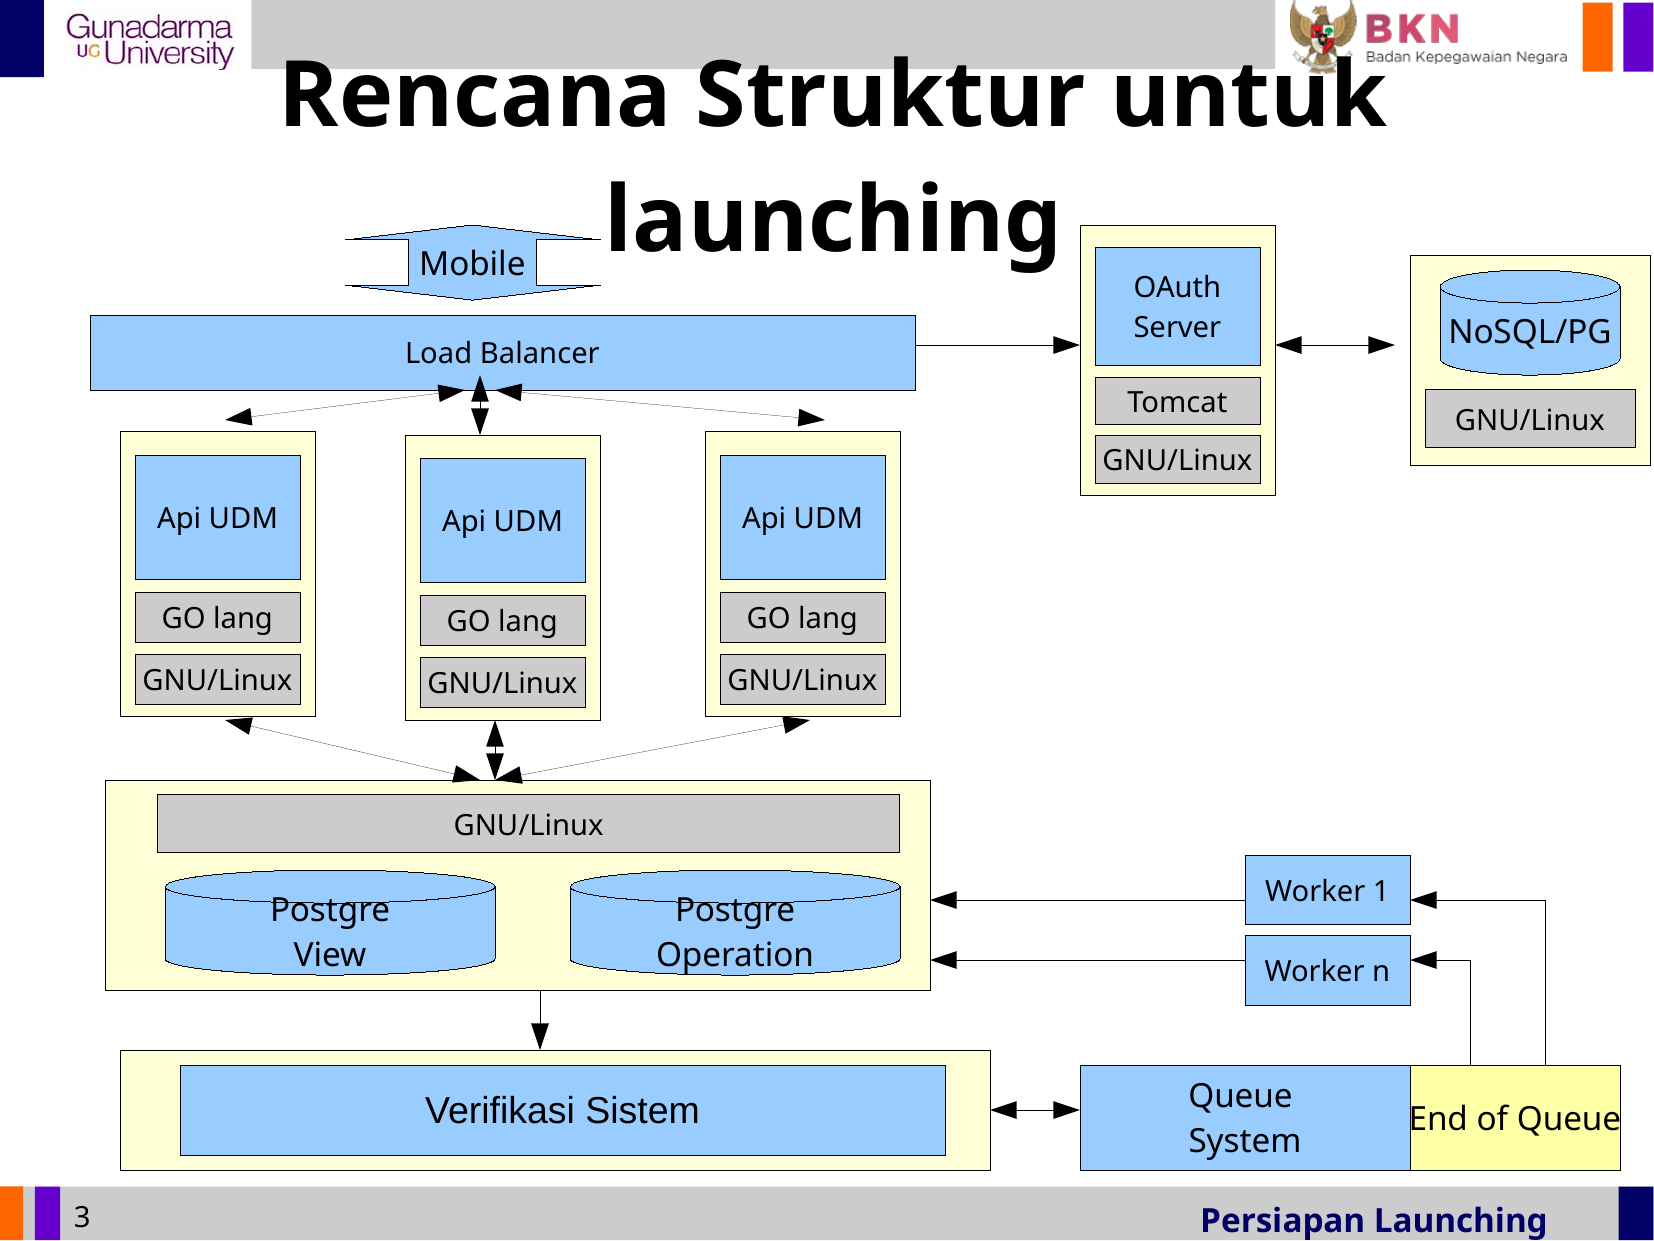

# Rencana Struktur untuk launching
Mobile
OAuth
Server
NoSQL/PG
Load Balancer
Tomcat
GNU/Linux
GNU/Linux
MySAPK
Backend
Api UDM
MySAPK
Backend
Api UDM
MySAPK
Backend
Api UDM
GO lang
GO lang
GO lang
GNU/Linux
GNU/Linux
GNU/Linux
GNU/Linux
GNU/Linux
GNU/Linux
GNU/Linux
Worker 1
Postgre
View
Postgre
Operation
Worker n
Verifikasi Sistem
Queue
System
End of Queue